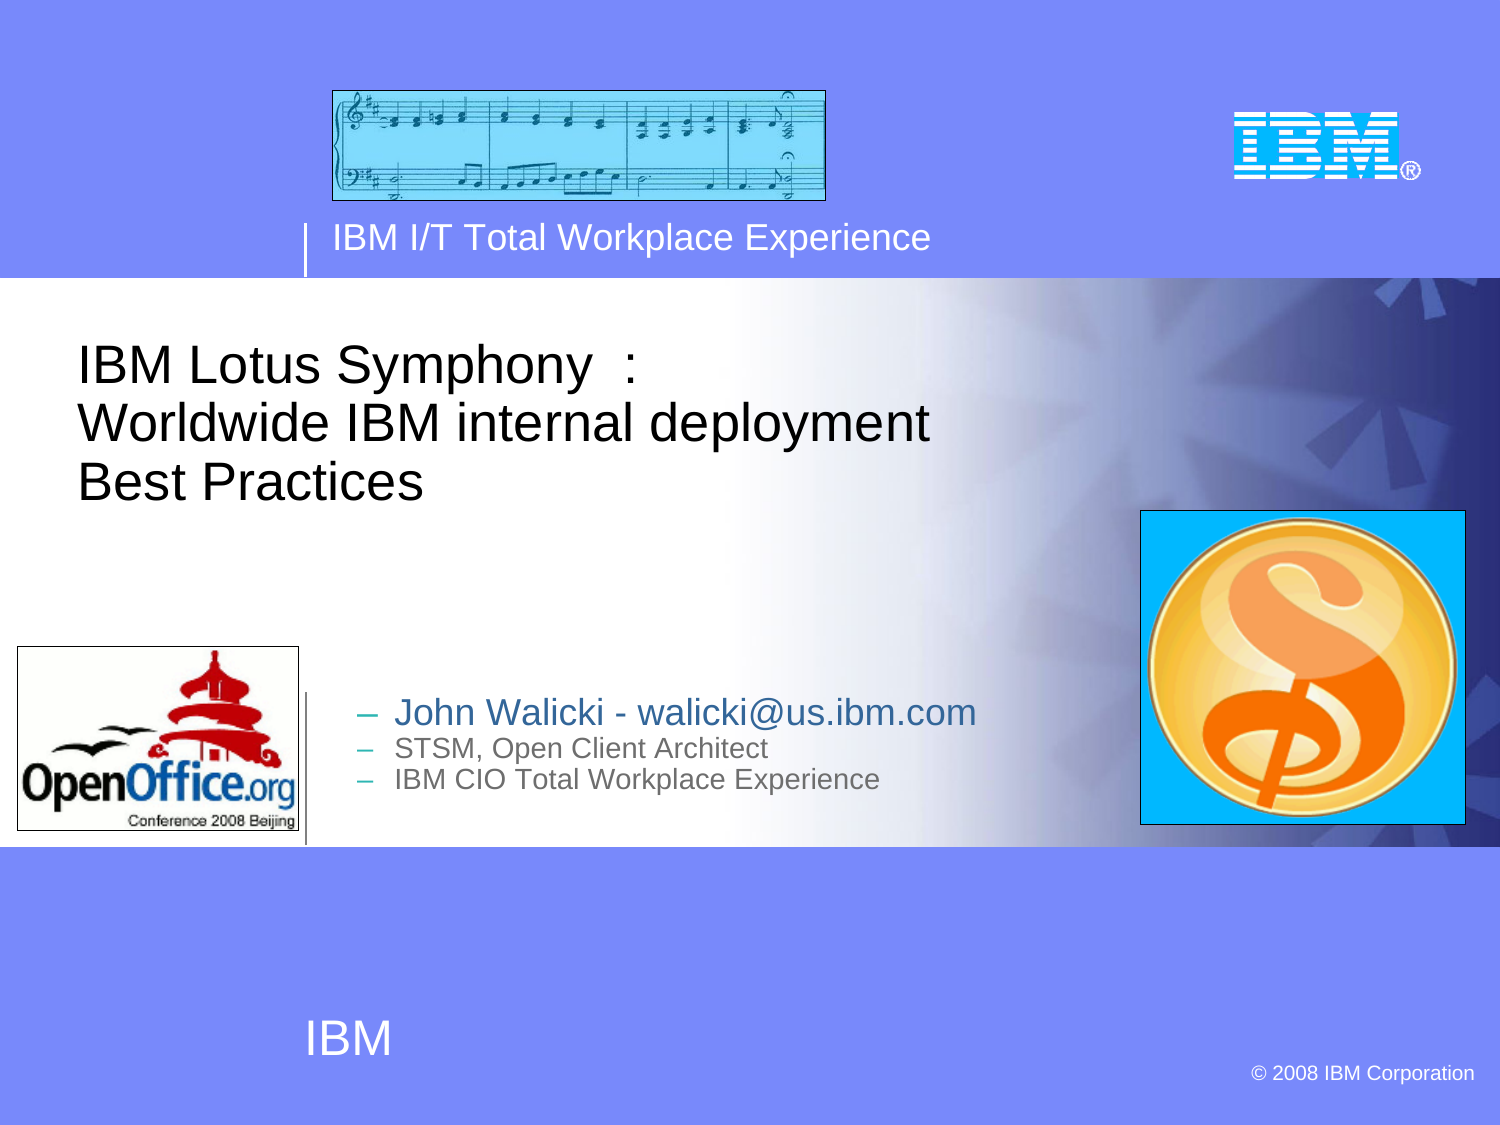

# IBM Lotus Symphony : Worldwide IBM internal deployment Best Practices
John Walicki - walicki@us.ibm.com
STSM, Open Client Architect
IBM CIO Total Workplace Experience
© 2008 IBM Corporation